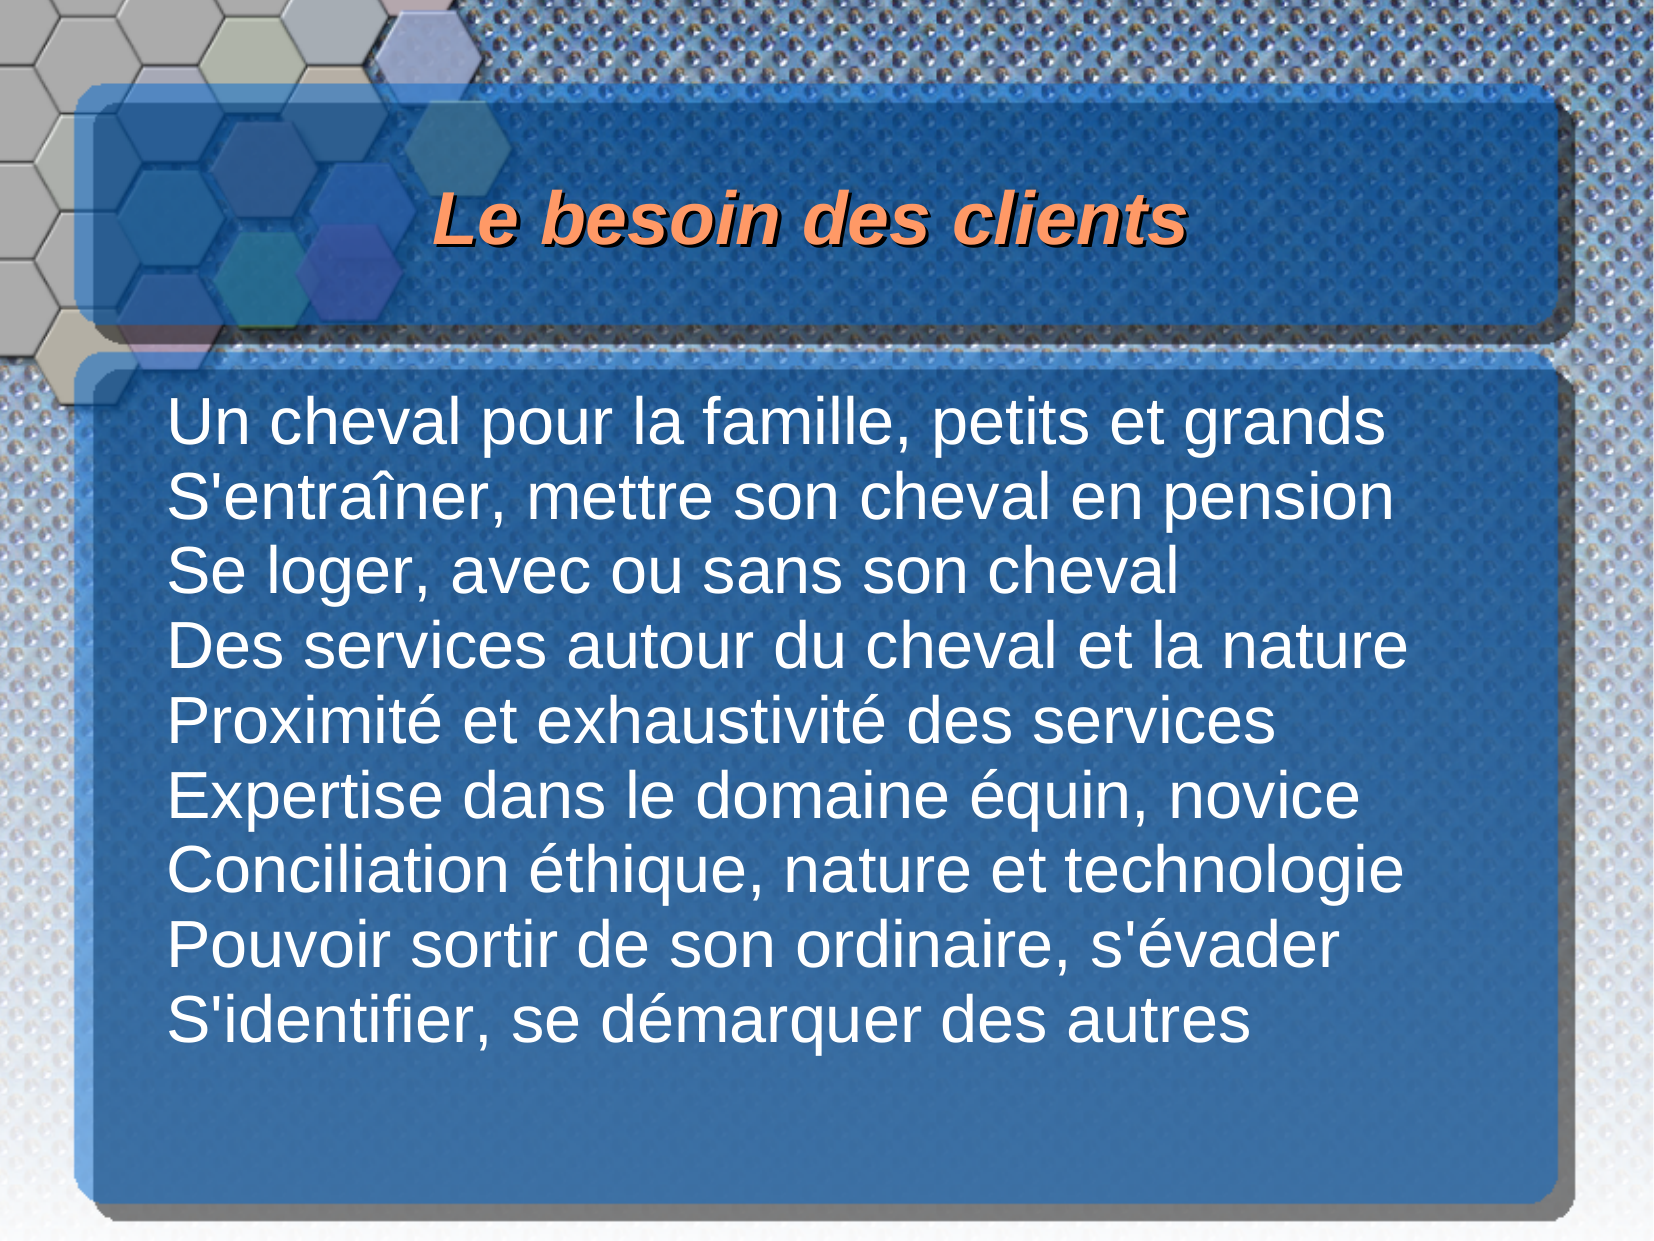

# Le besoin des clients
Un cheval pour la famille, petits et grands
S'entraîner, mettre son cheval en pension
Se loger, avec ou sans son cheval
Des services autour du cheval et la nature
Proximité et exhaustivité des services
Expertise dans le domaine équin, novice
Conciliation éthique, nature et technologie
Pouvoir sortir de son ordinaire, s'évader
S'identifier, se démarquer des autres